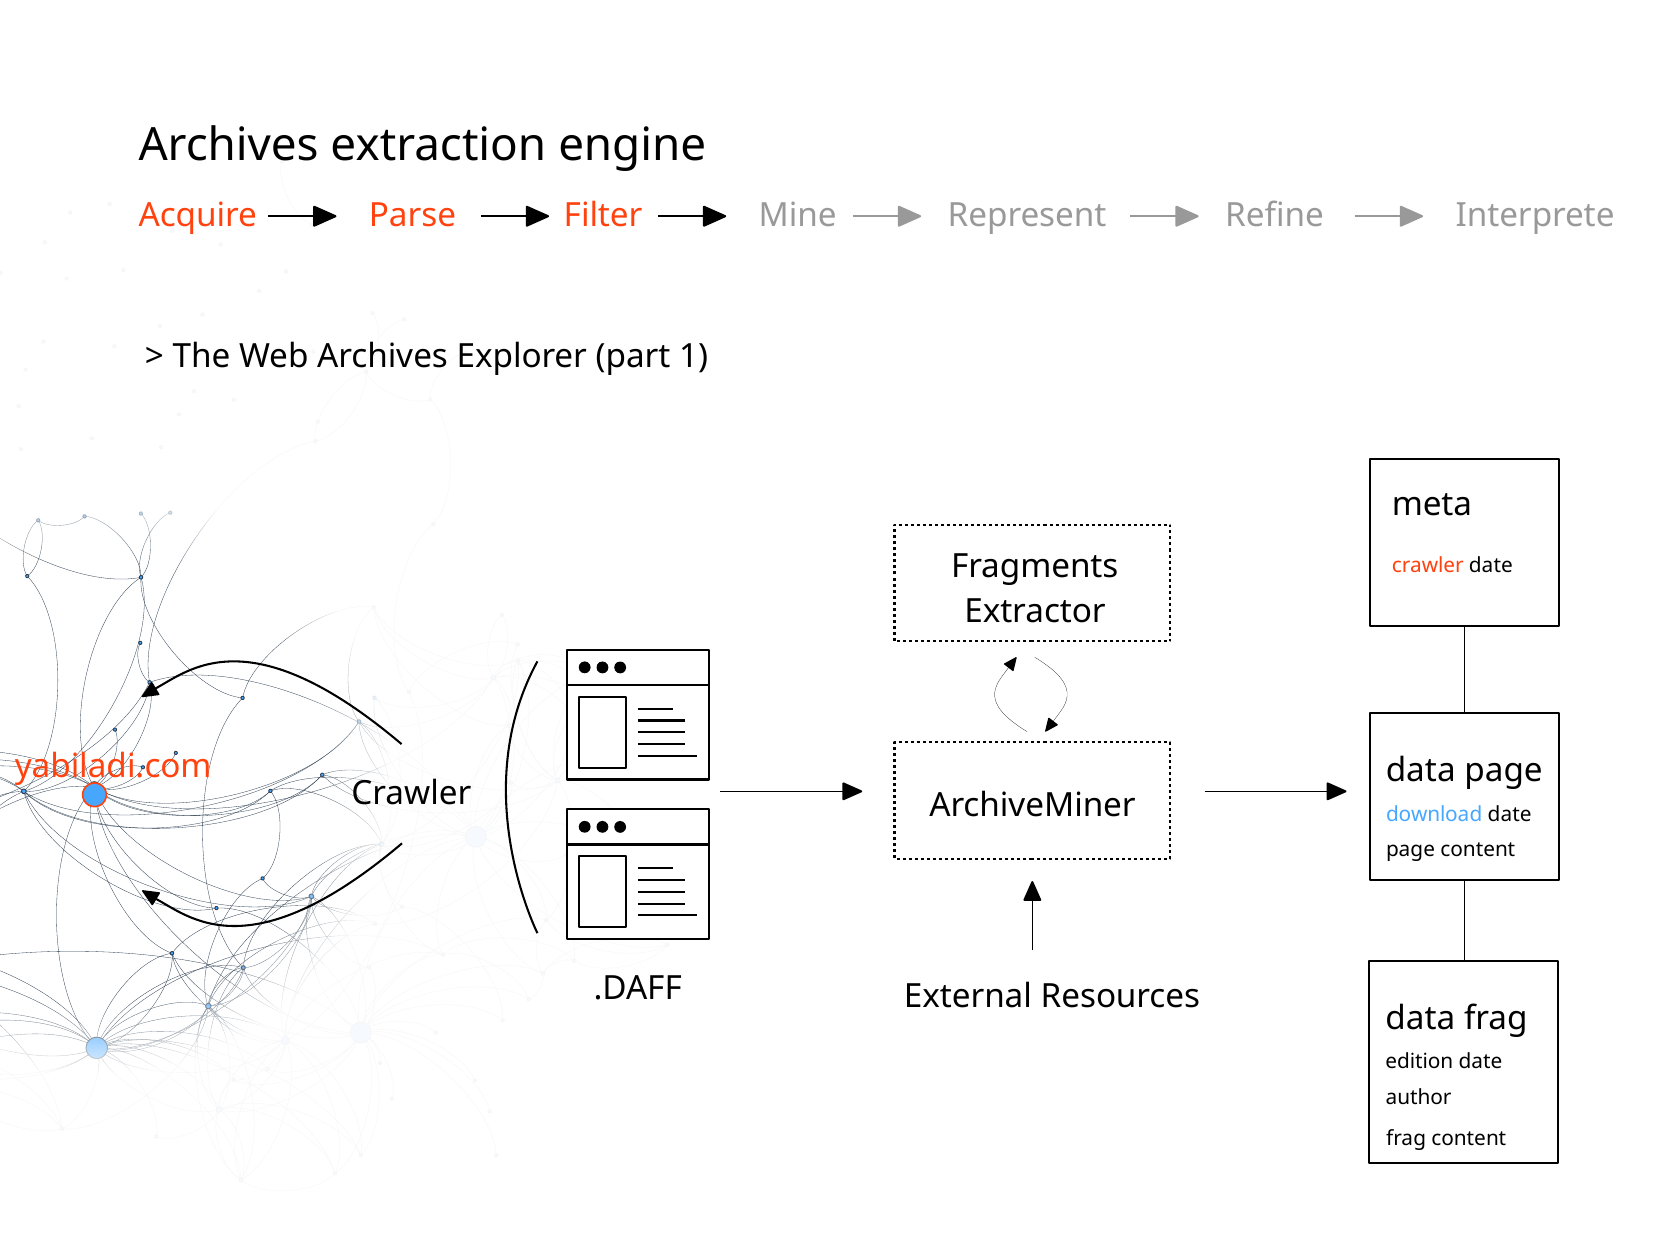

yabiladi.com
Archives extraction engine
Acquire
Parse
Filter
Mine
Represent
Refine
Interprete
> The Web Archives Explorer (part 1)
meta
Fragments
Extractor
crawler date
data page
Crawler
ArchiveMiner
download date
page content
.DAFF
External Resources
data frag
edition date
author
frag content